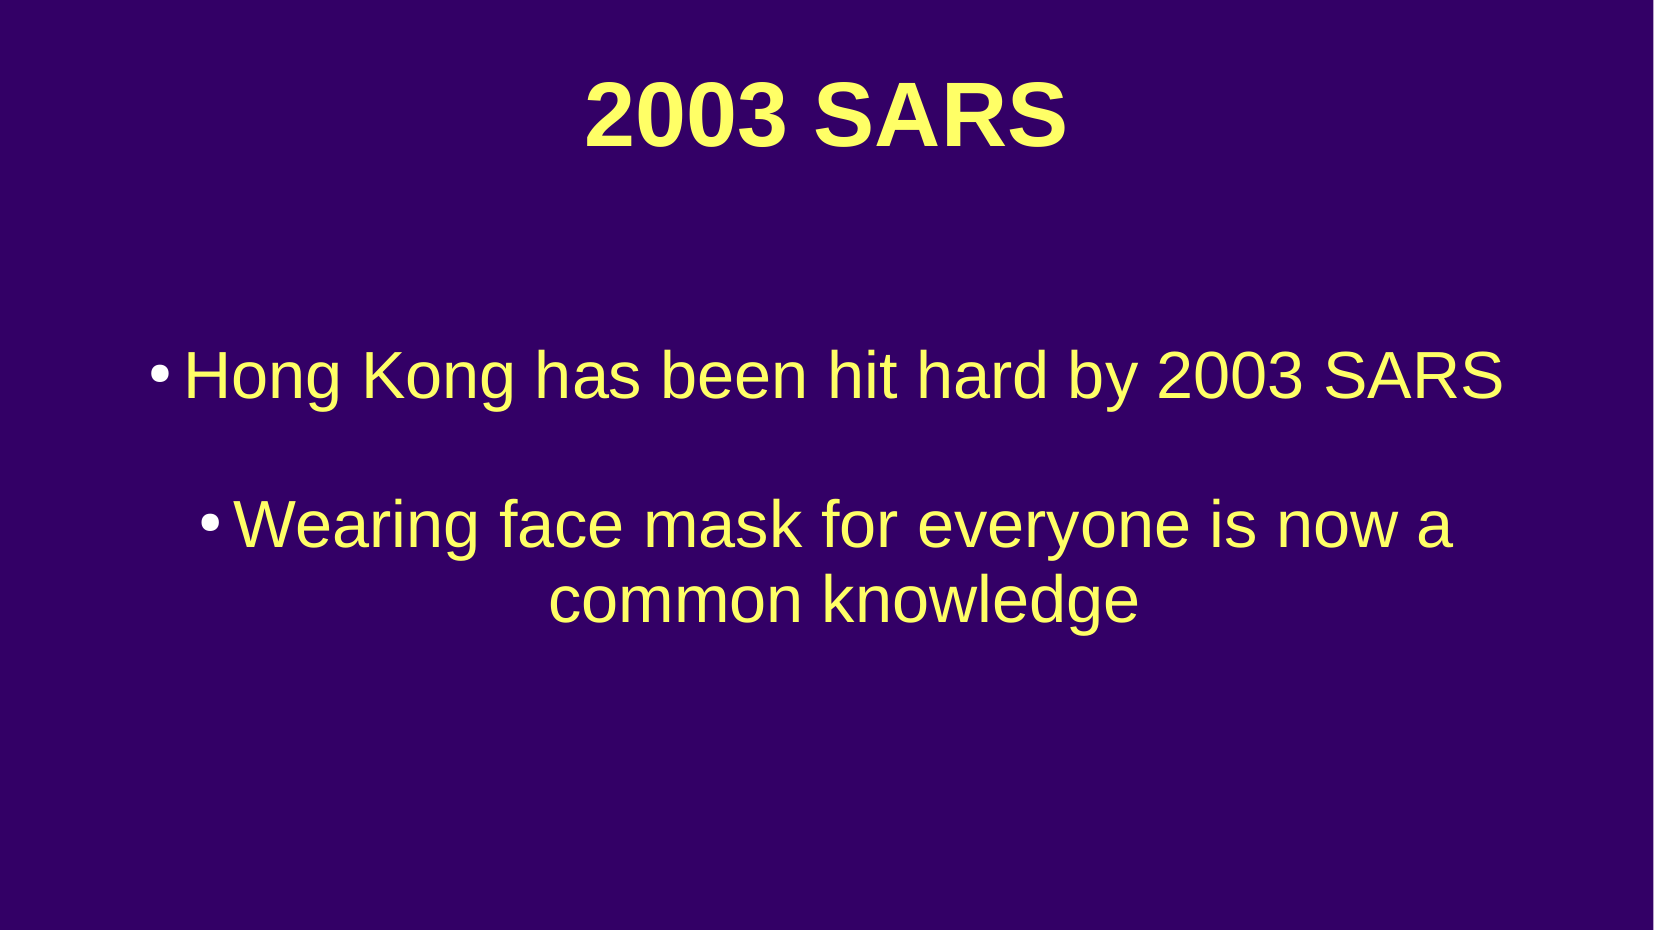

# 2003 SARS
Hong Kong has been hit hard by 2003 SARS
Wearing face mask for everyone is now a common knowledge